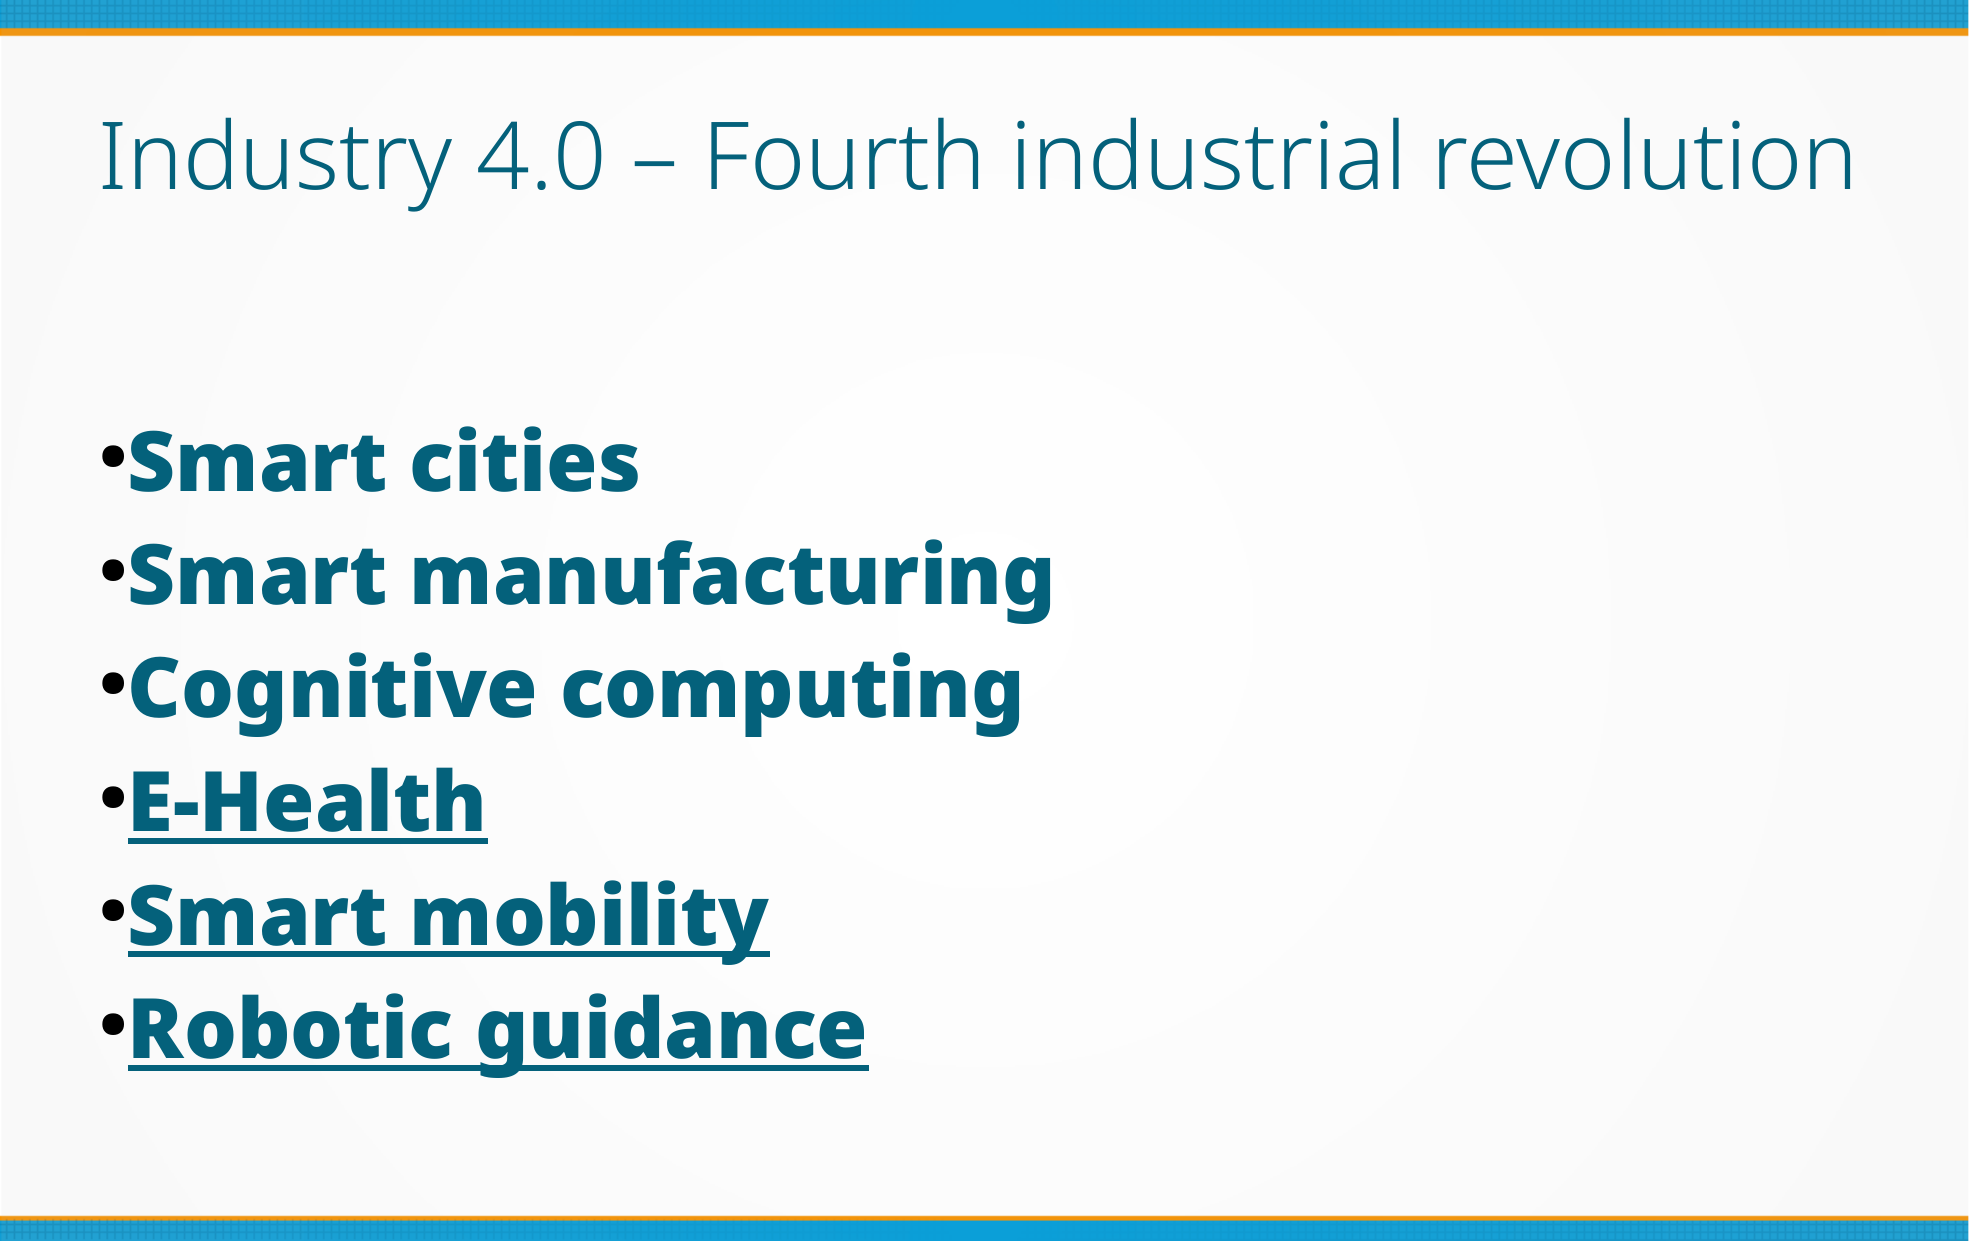

# Industry 4.0 – Fourth industrial revolution
Smart cities
Smart manufacturing
Cognitive computing
E-Health
Smart mobility
Robotic guidance